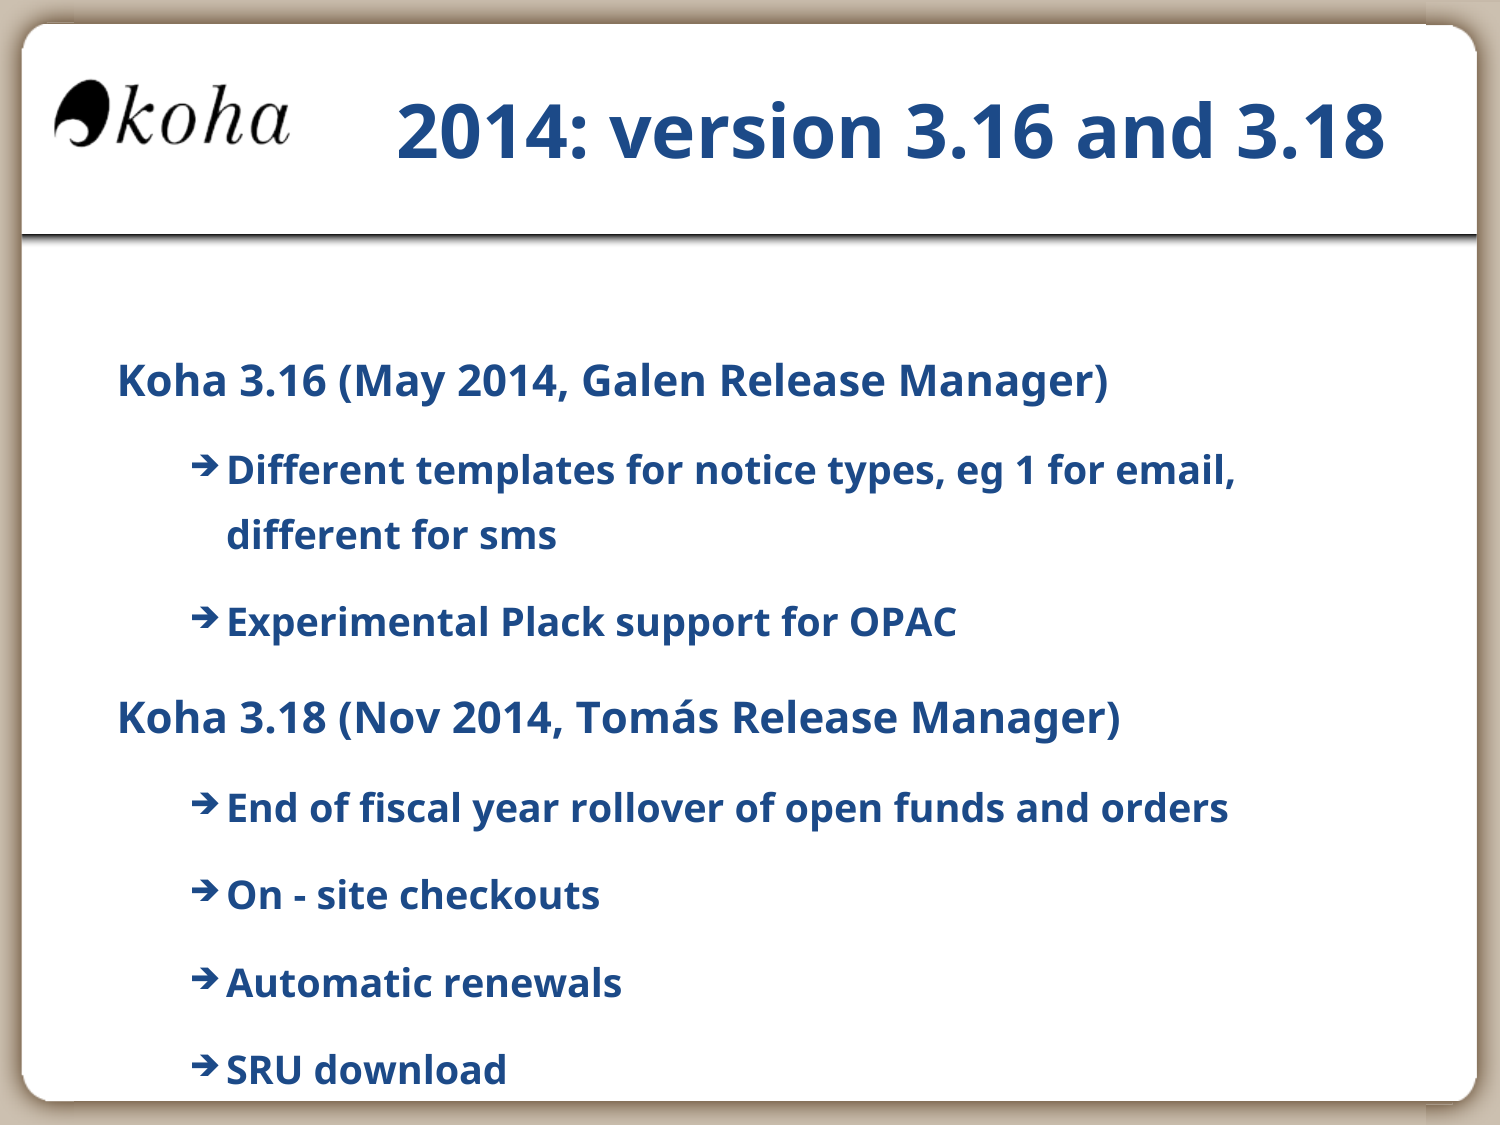

# 2014: version 3.16 and 3.18
Koha 3.16 (May 2014, Galen Release Manager)
Different templates for notice types, eg 1 for email, different for sms
Experimental Plack support for OPAC
Koha 3.18 (Nov 2014, Tomás Release Manager)
End of fiscal year rollover of open funds and orders
On - site checkouts
Automatic renewals
SRU download